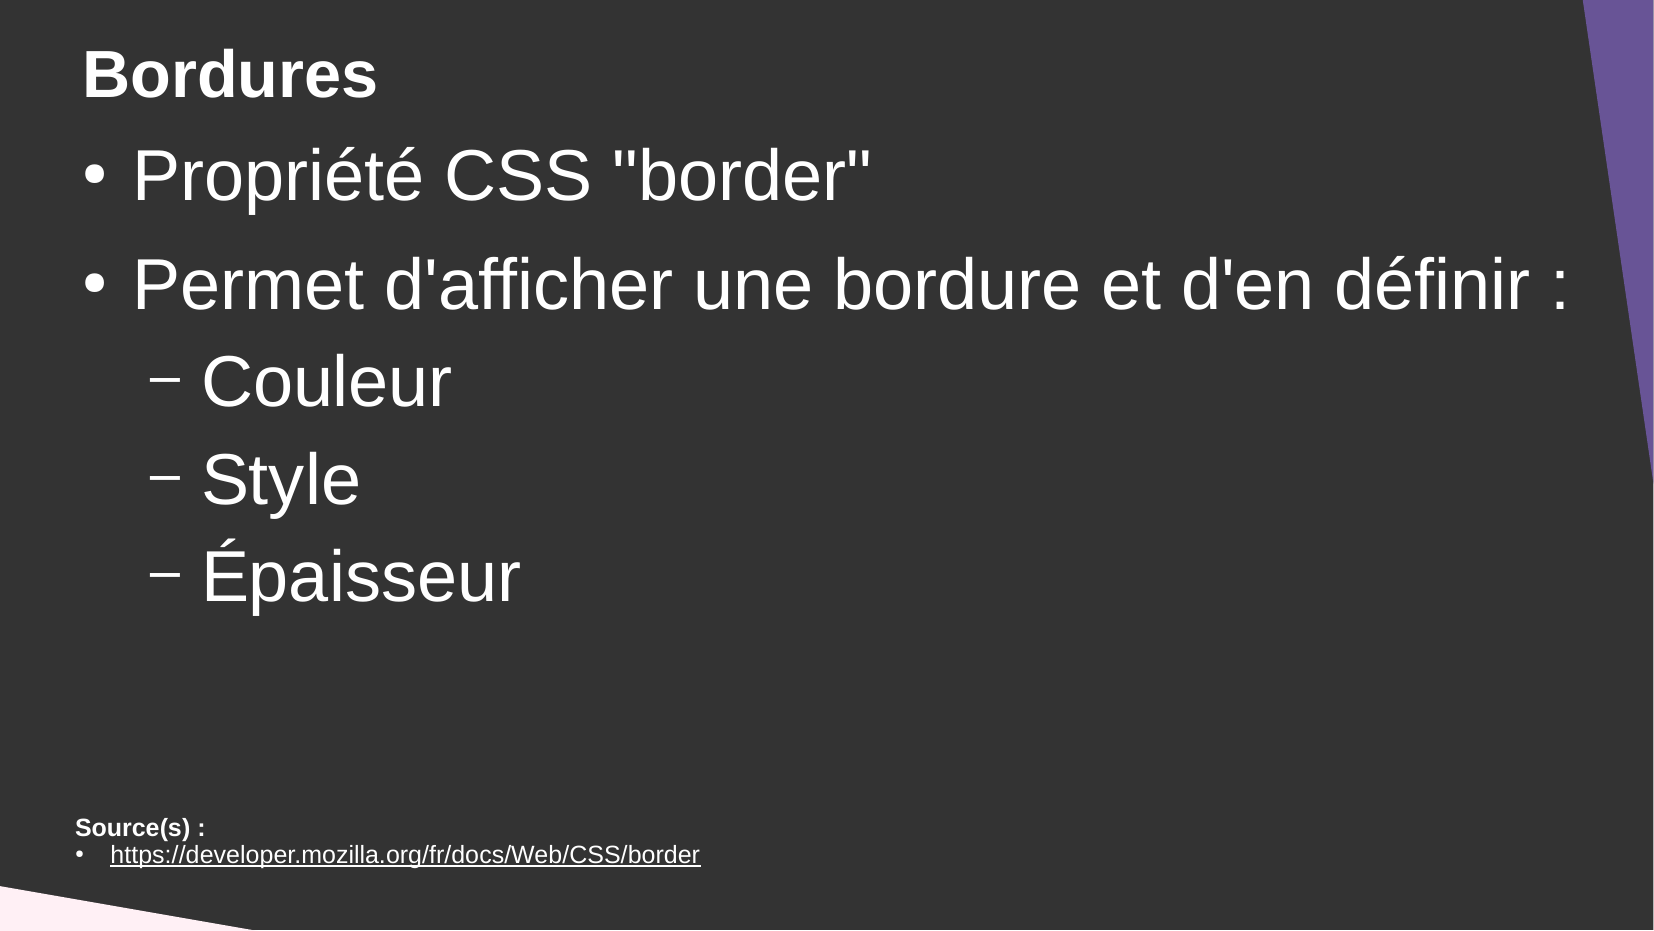

# Bordures
Propriété CSS "border"
Permet d'afficher une bordure et d'en définir :
Couleur
Style
Épaisseur
Source(s) :
https://developer.mozilla.org/fr/docs/Web/CSS/border